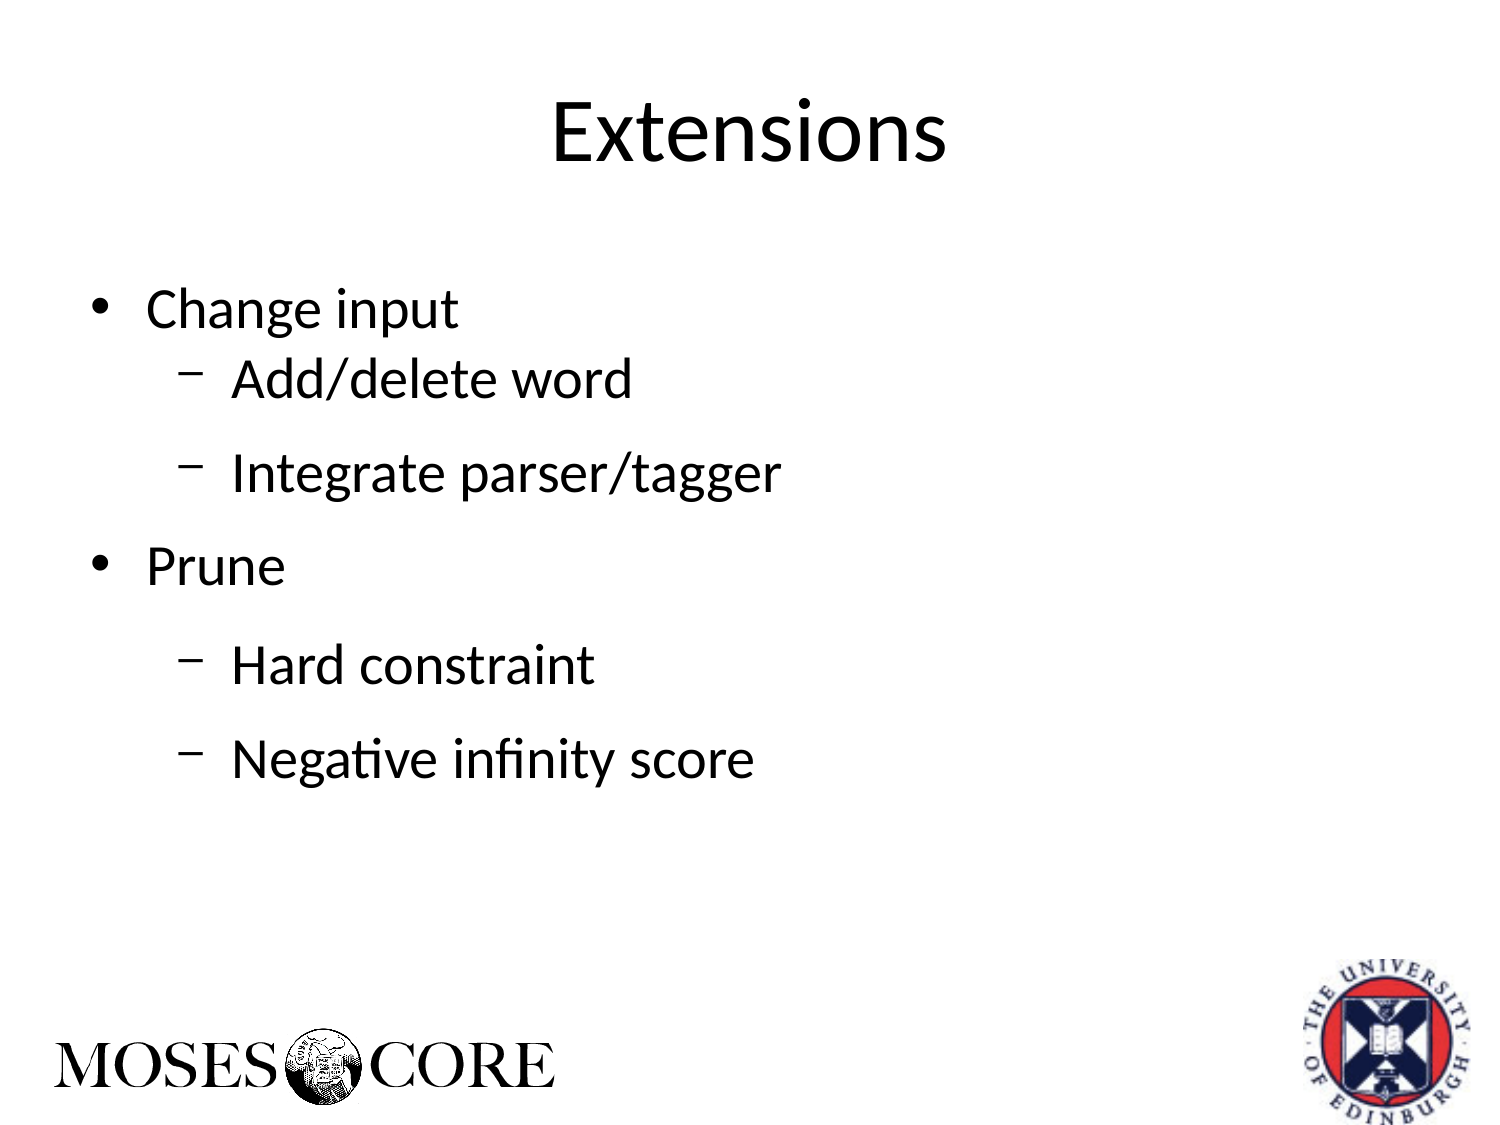

# Extensions
Change input
Add/delete word
Integrate parser/tagger
Prune
Hard constraint
Negative infinity score